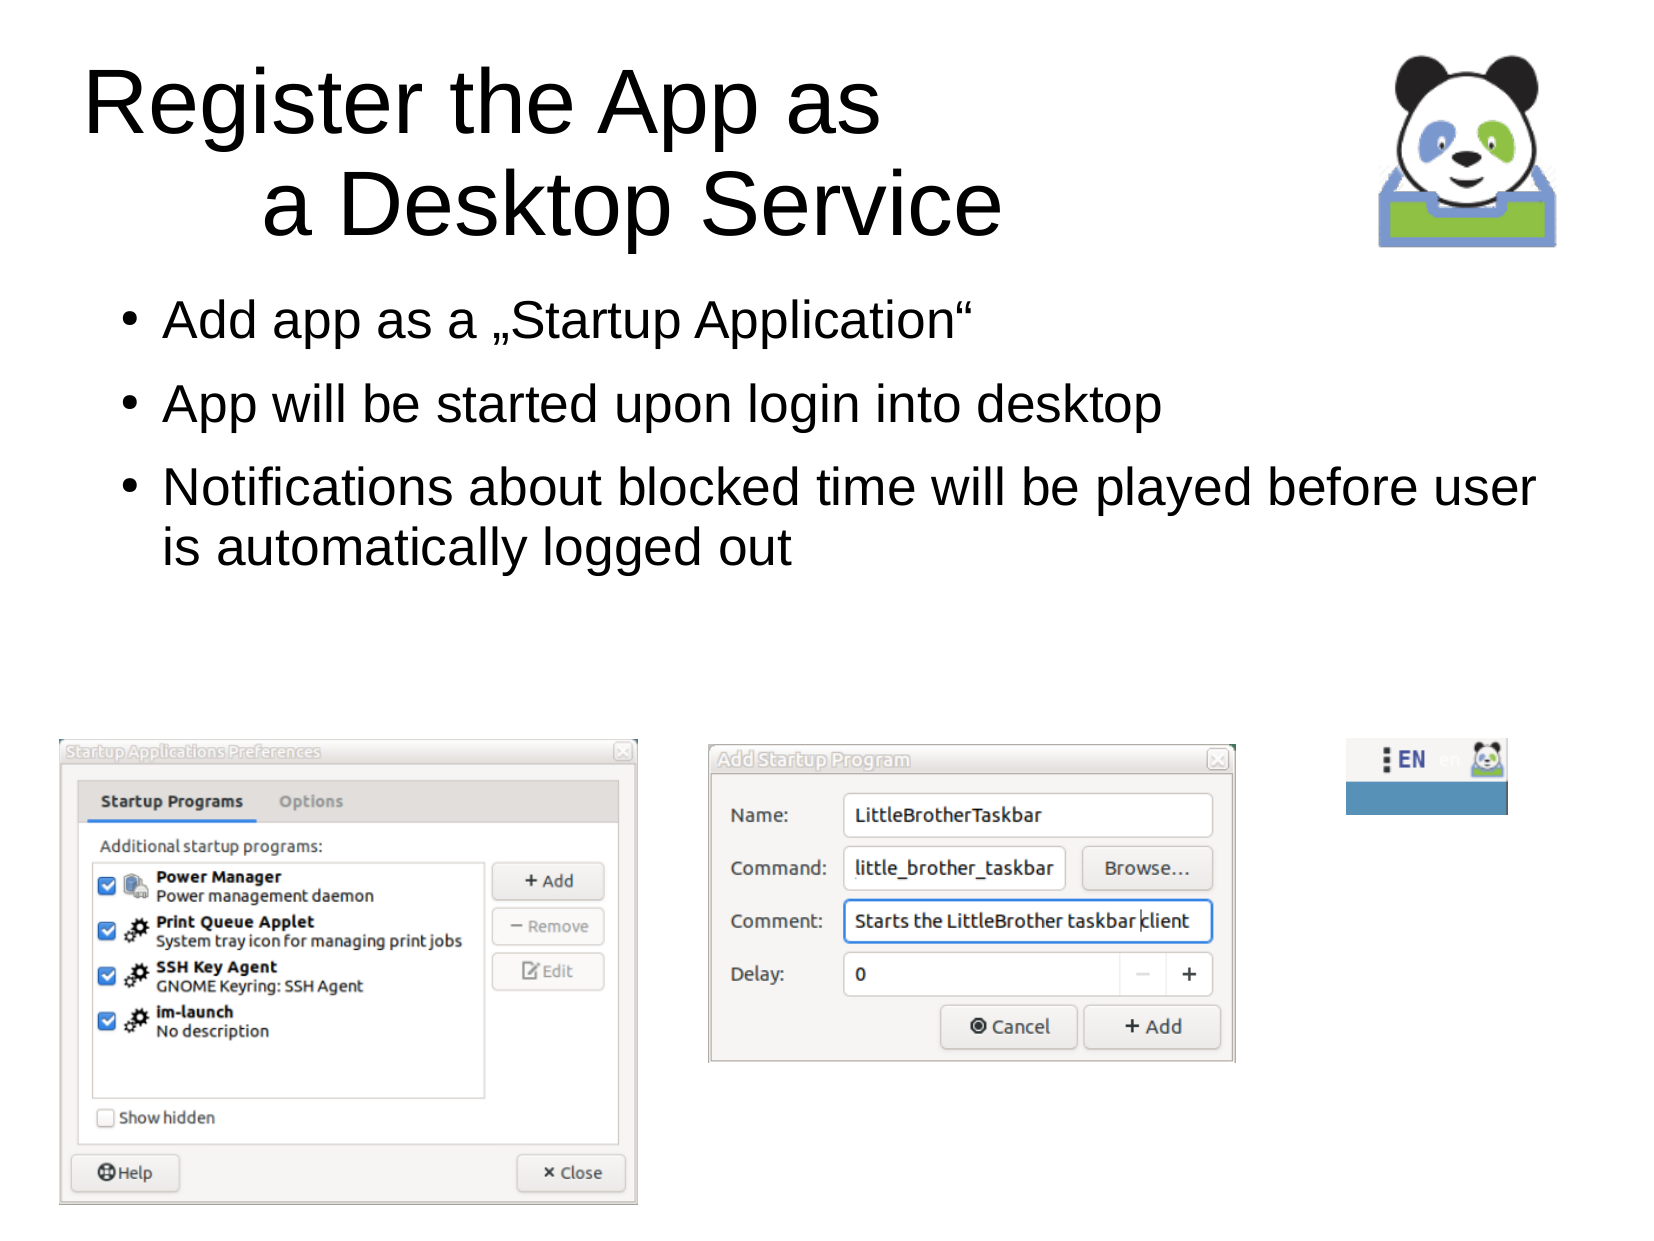

# Register the App as a Desktop Service
Add app as a „Startup Application“
App will be started upon login into desktop
Notifications about blocked time will be played before user is automatically logged out